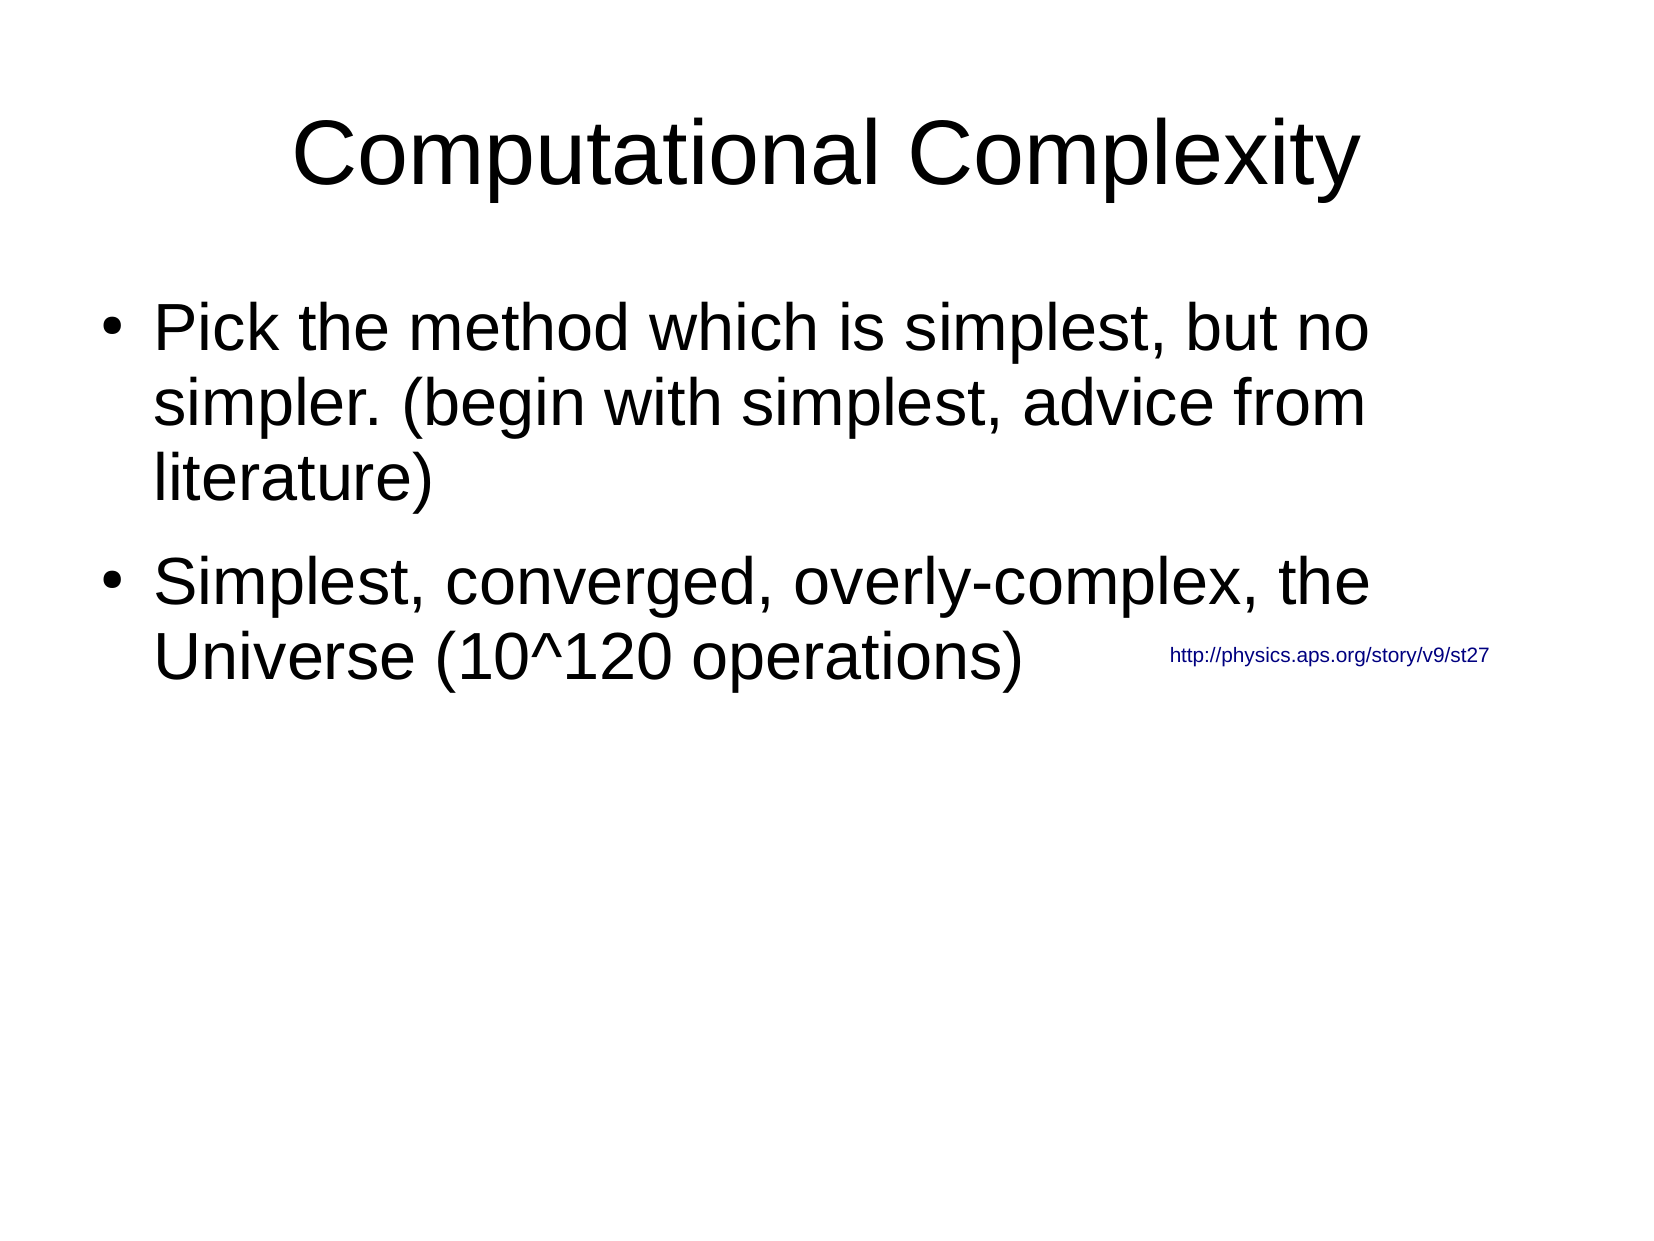

# Computational Complexity
Pick the method which is simplest, but no simpler. (begin with simplest, advice from literature)
Simplest, converged, overly-complex, the Universe (10^120 operations)
http://physics.aps.org/story/v9/st27